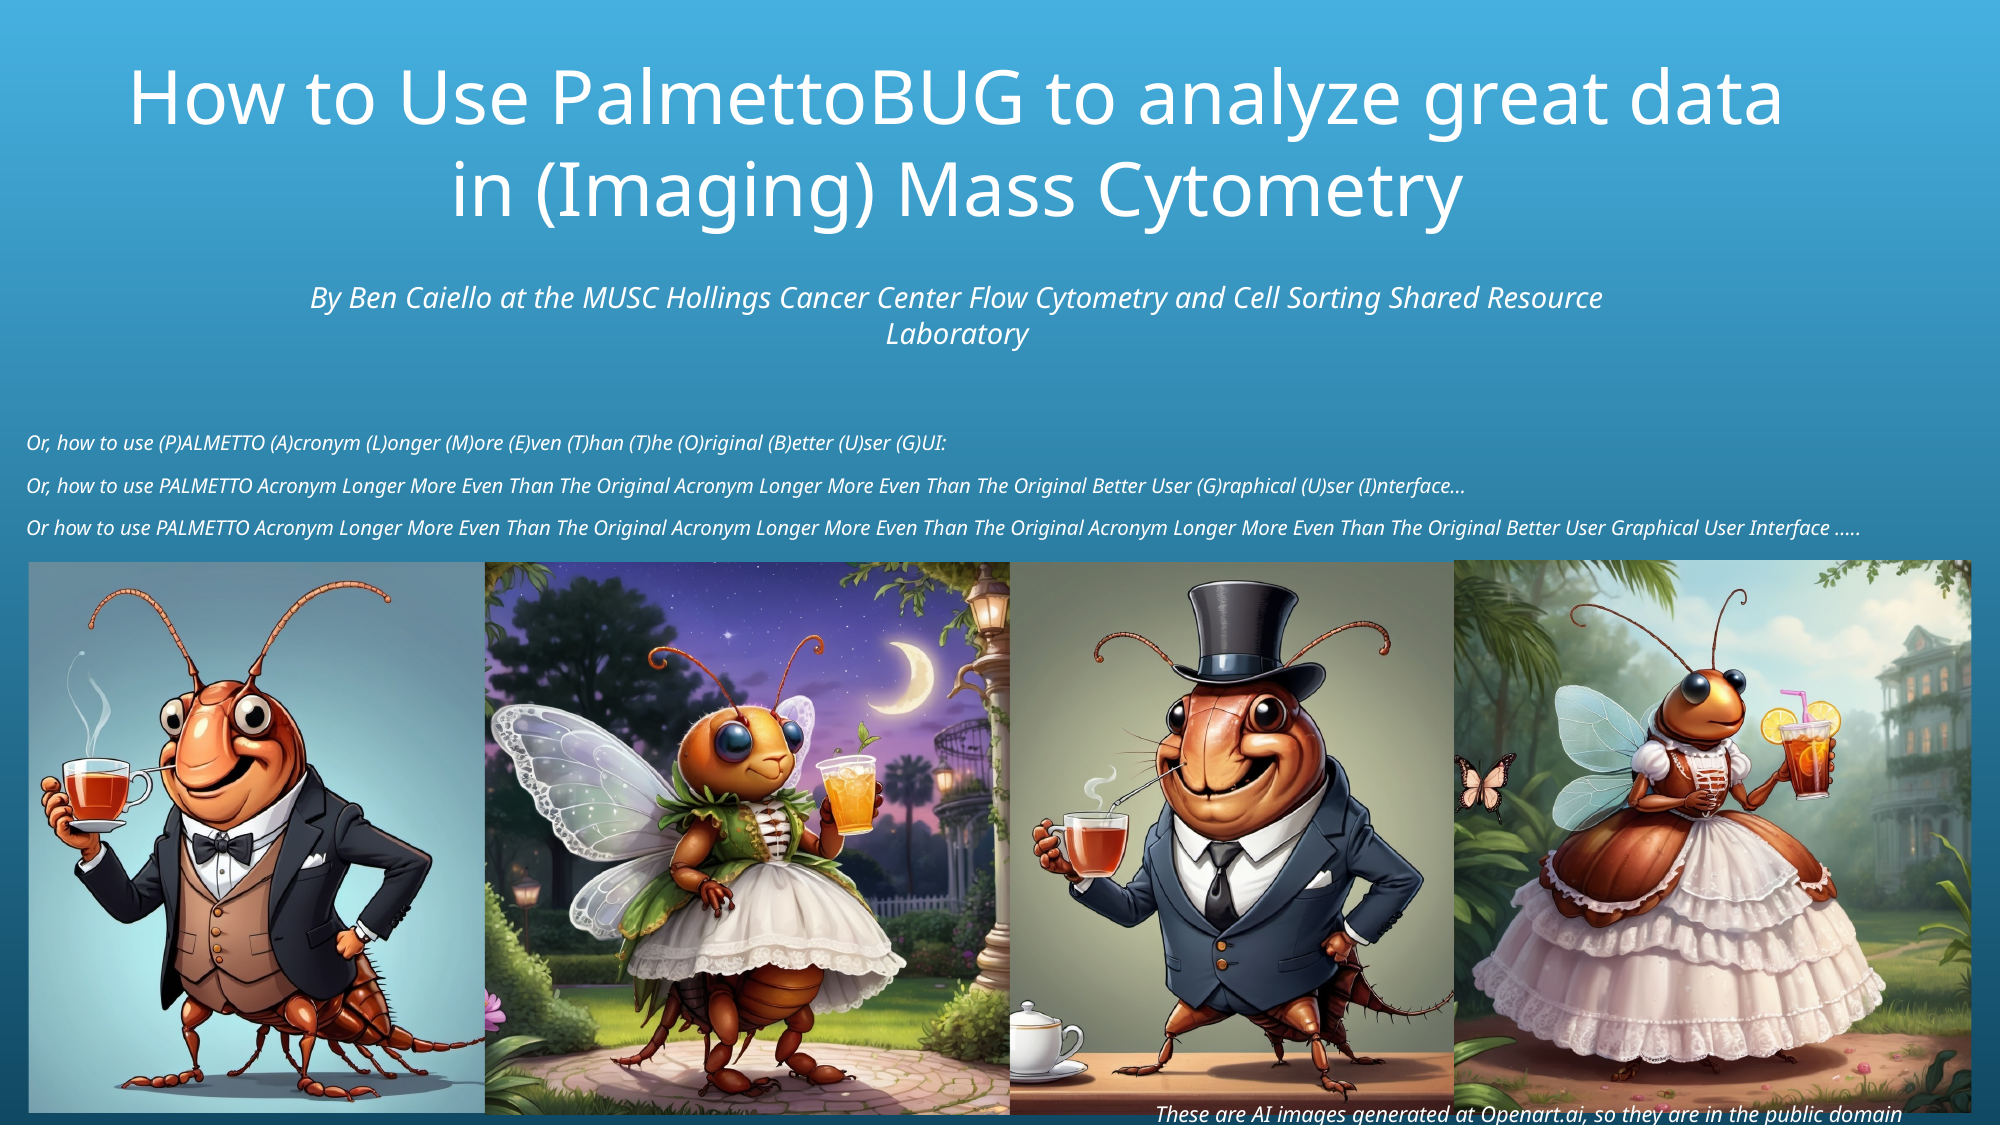

How to Use PalmettoBUG to analyze great data in (Imaging) Mass Cytometry
By Ben Caiello at the MUSC Hollings Cancer Center Flow Cytometry and Cell Sorting Shared Resource Laboratory
Or, how to use (P)ALMETTO (A)cronym (L)onger (M)ore (E)ven (T)han (T)he (O)riginal (B)etter (U)ser (G)UI:
Or, how to use PALMETTO Acronym Longer More Even Than The Original Acronym Longer More Even Than The Original Better User (G)raphical (U)ser (I)nterface…
Or how to use PALMETTO Acronym Longer More Even Than The Original Acronym Longer More Even Than The Original Acronym Longer More Even Than The Original Better User Graphical User Interface …..
These are AI images generated at Openart.ai, so they are in the public domain